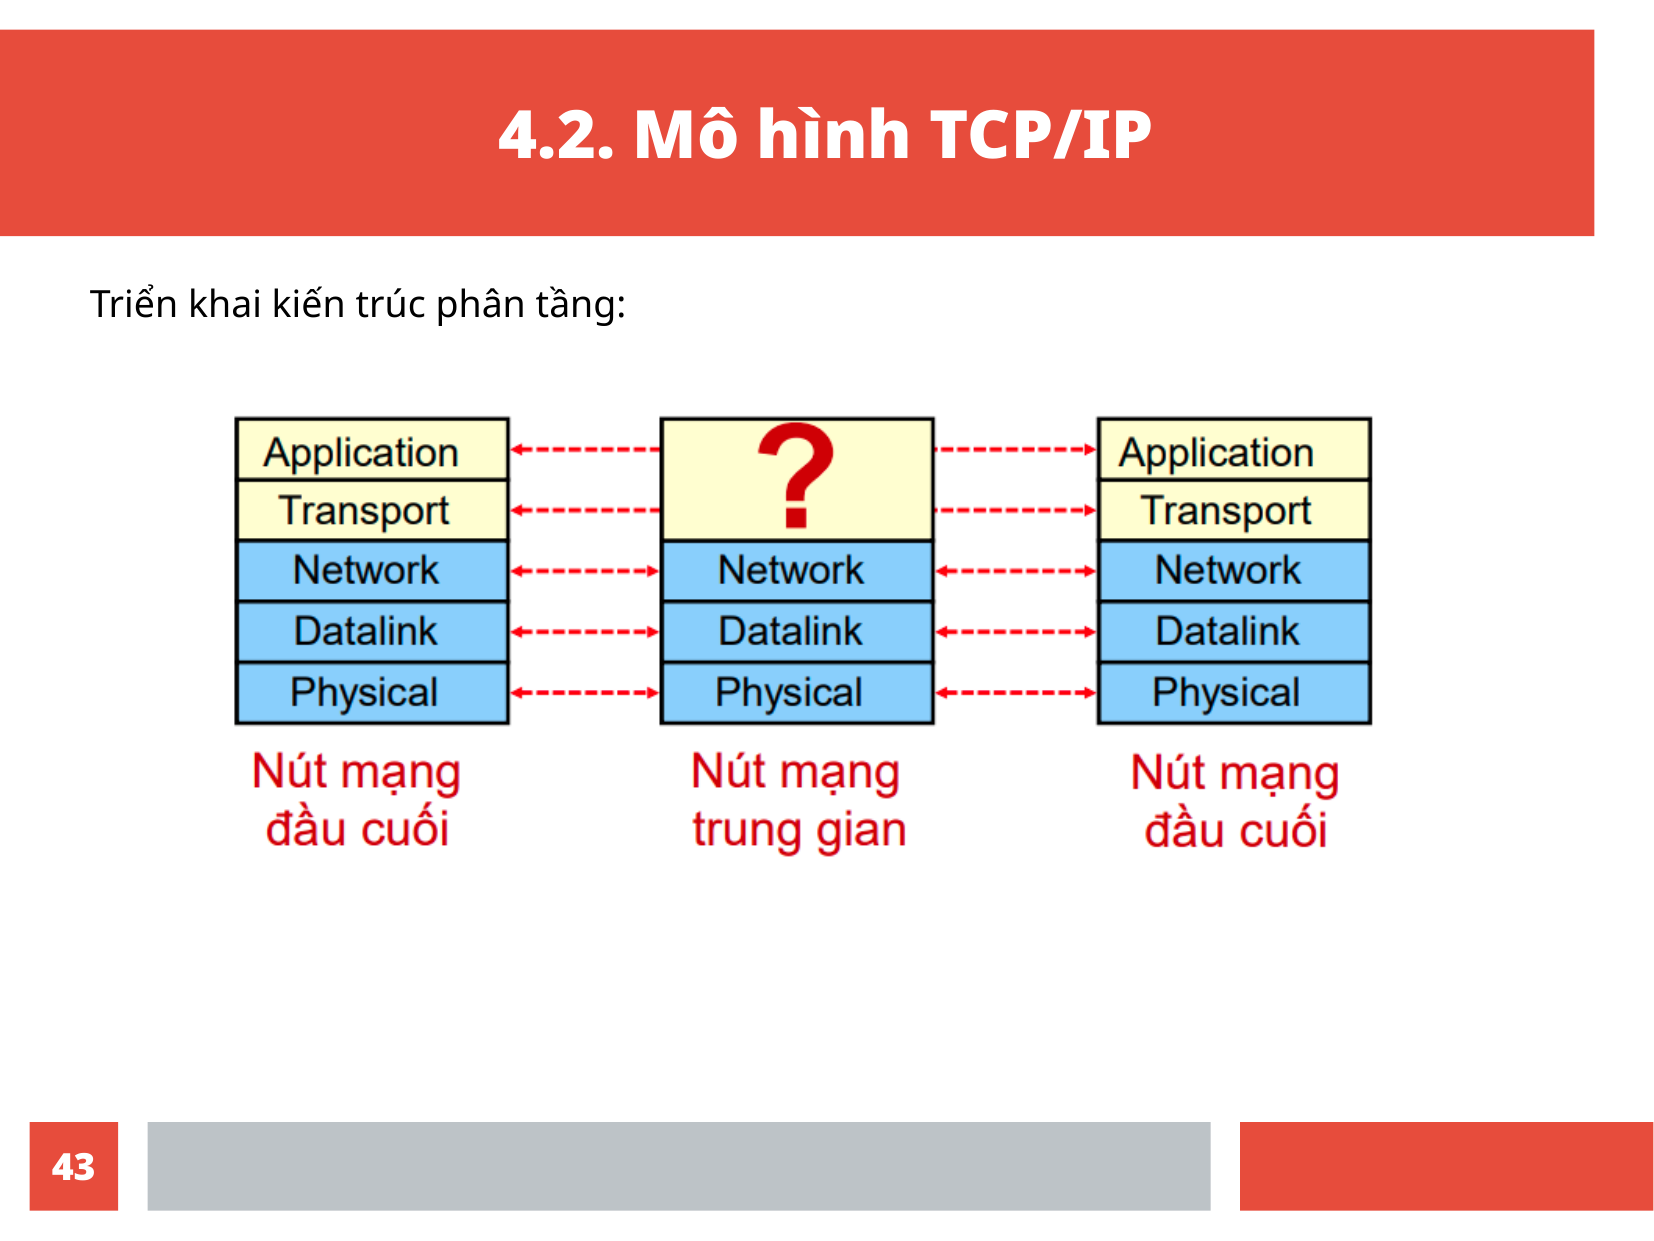

# 4.2. Mô hình TCP/IP
Triển khai kiến trúc phân tầng:
43